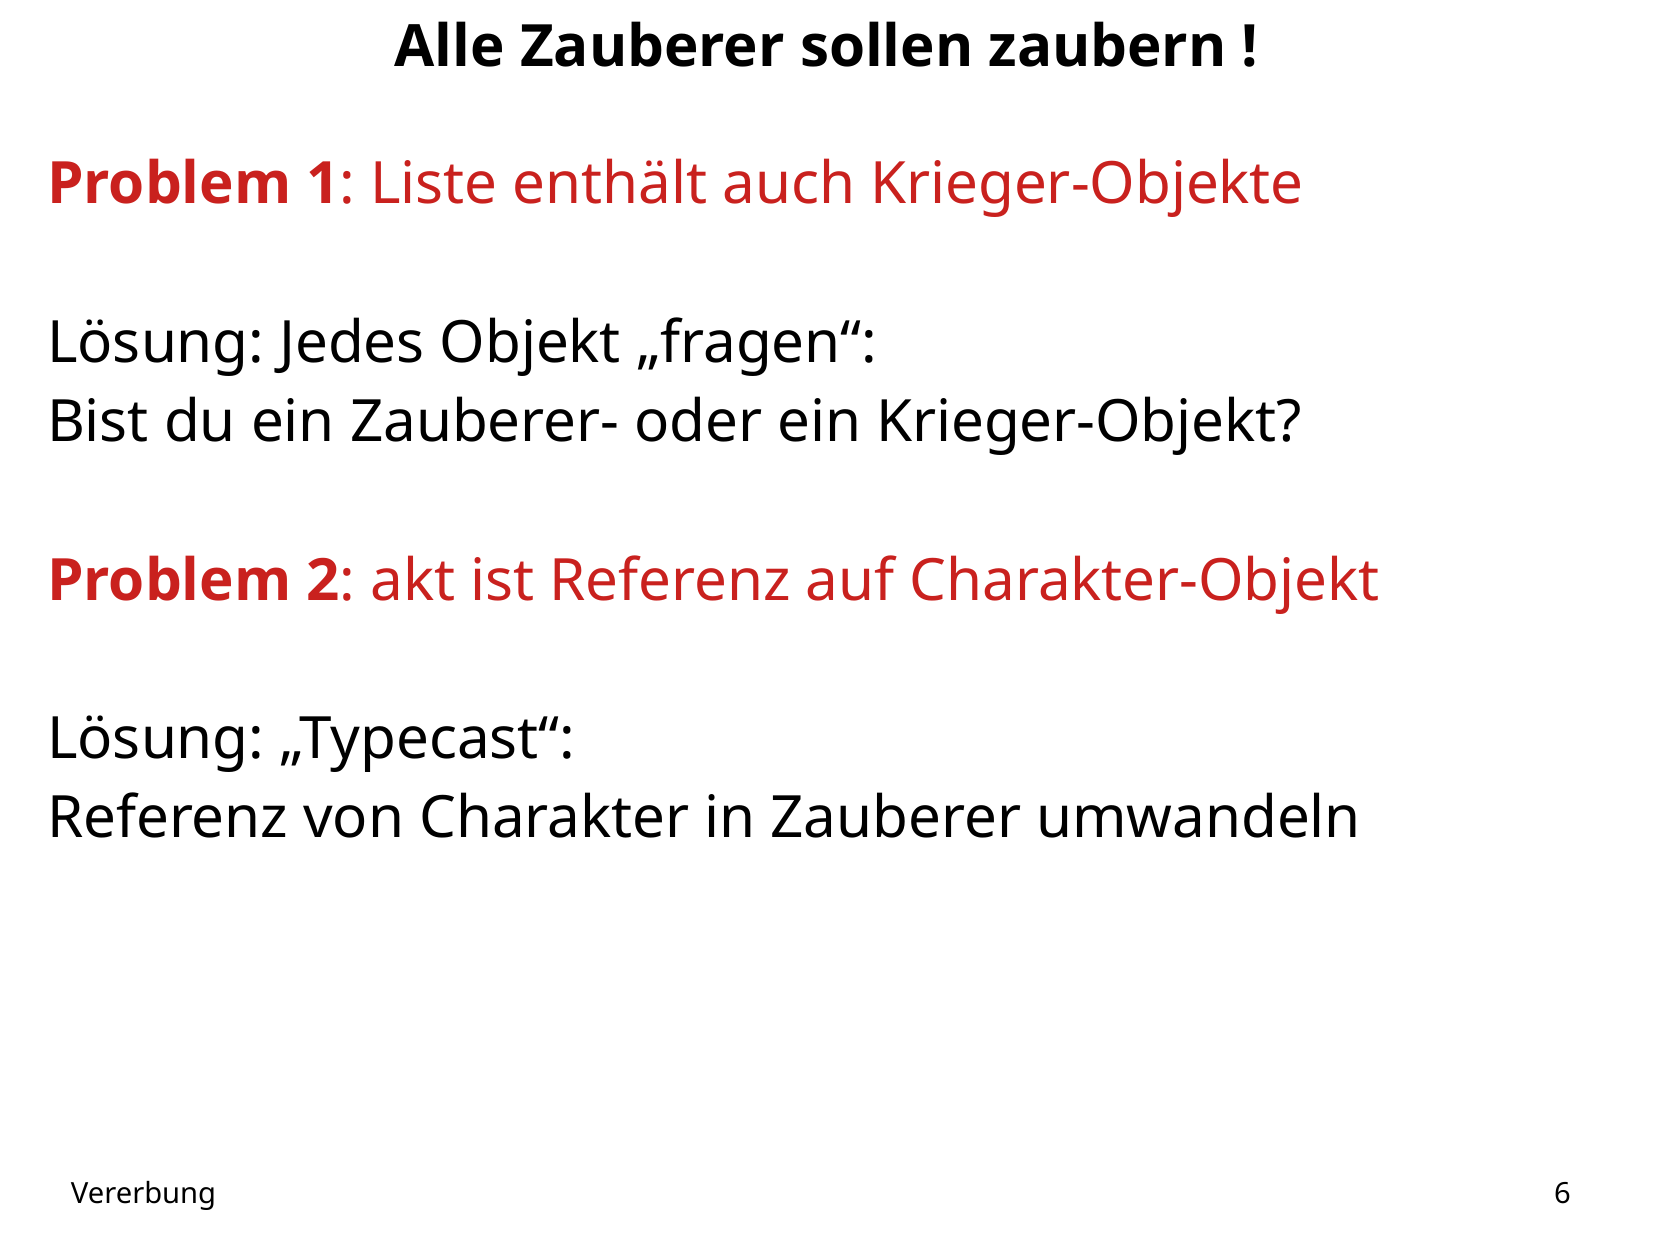

# Alle Zauberer sollen zaubern !
Problem 1: Liste enthält auch Krieger-Objekte
Lösung: Jedes Objekt „fragen“:
Bist du ein Zauberer- oder ein Krieger-Objekt?
Problem 2: akt ist Referenz auf Charakter-Objekt
Lösung: „Typecast“:
Referenz von Charakter in Zauberer umwandeln
Vererbung
6